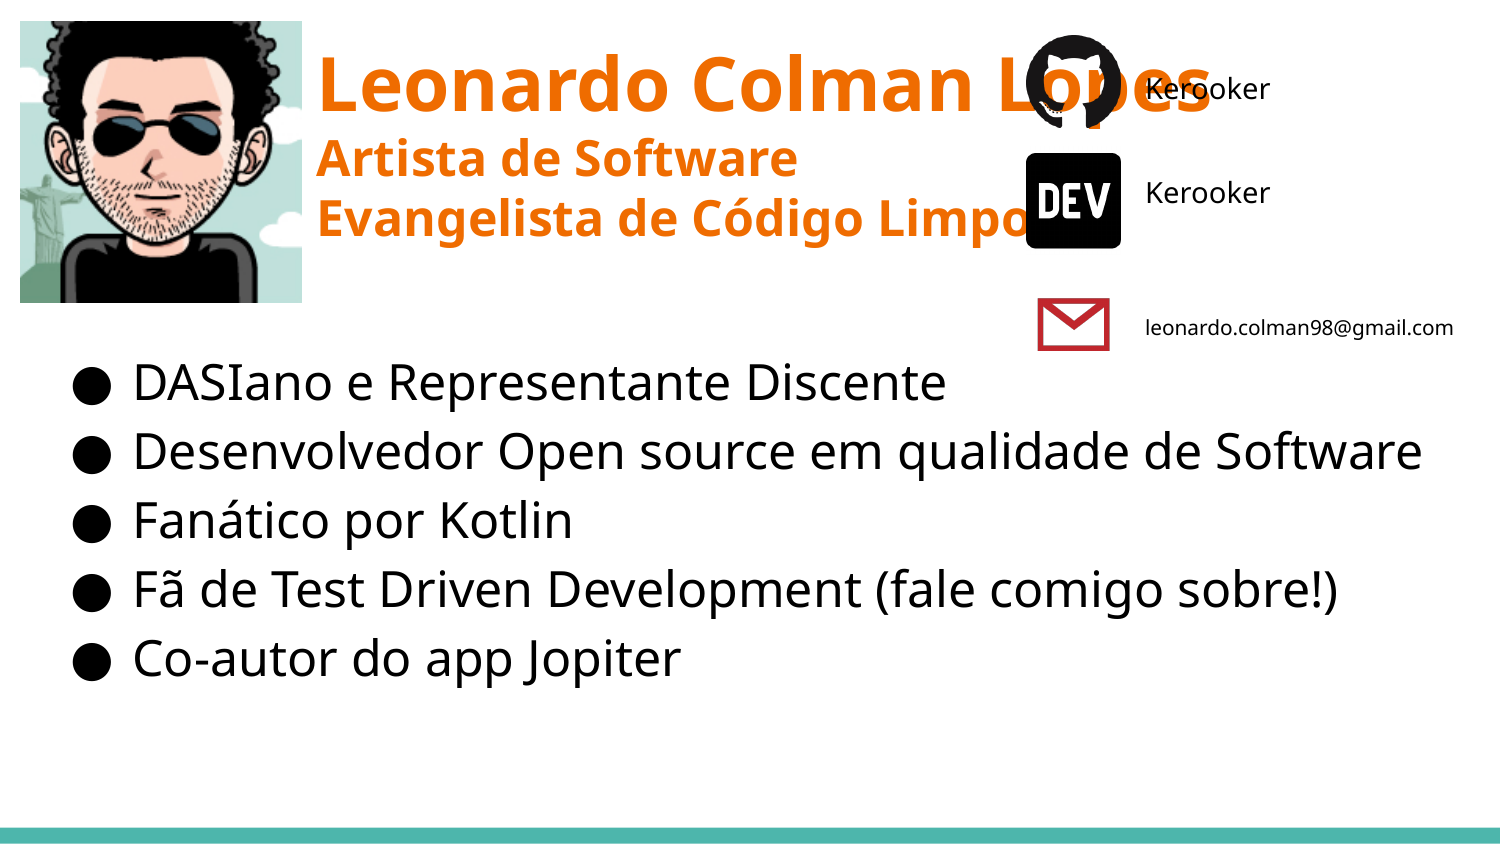

# Leonardo Colman Lopes Artista de Software Evangelista de Código Limpo
Kerooker
Kerooker
leonardo.colman98@gmail.com
DASIano e Representante Discente
Desenvolvedor Open source em qualidade de Software
Fanático por Kotlin
Fã de Test Driven Development (fale comigo sobre!)
Co-autor do app Jopiter